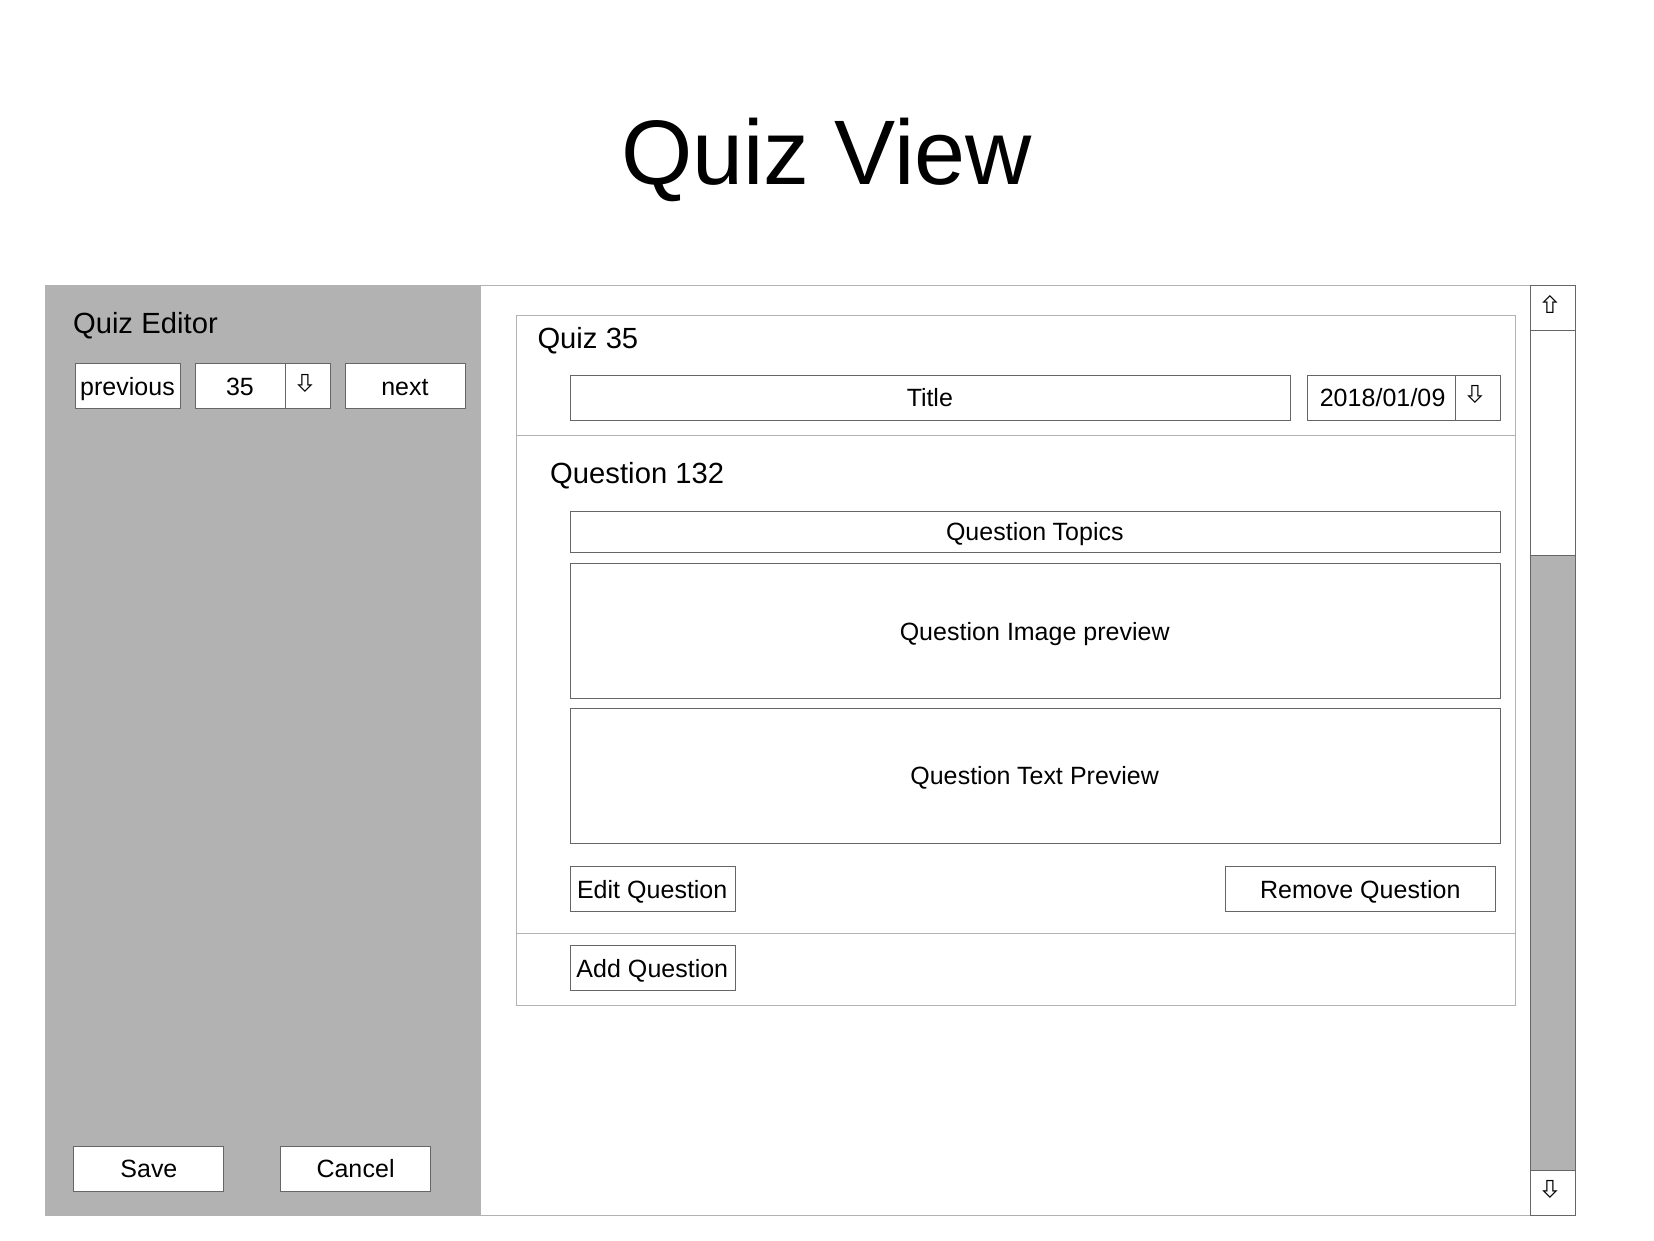

# Quiz View

Quiz Editor
Quiz 35
previous
35

next
Title
2018/01/09

Question 132
Question Topics
Question Image preview
Question Text Preview
Edit Question
Remove Question
Add Question
Save
Cancel
